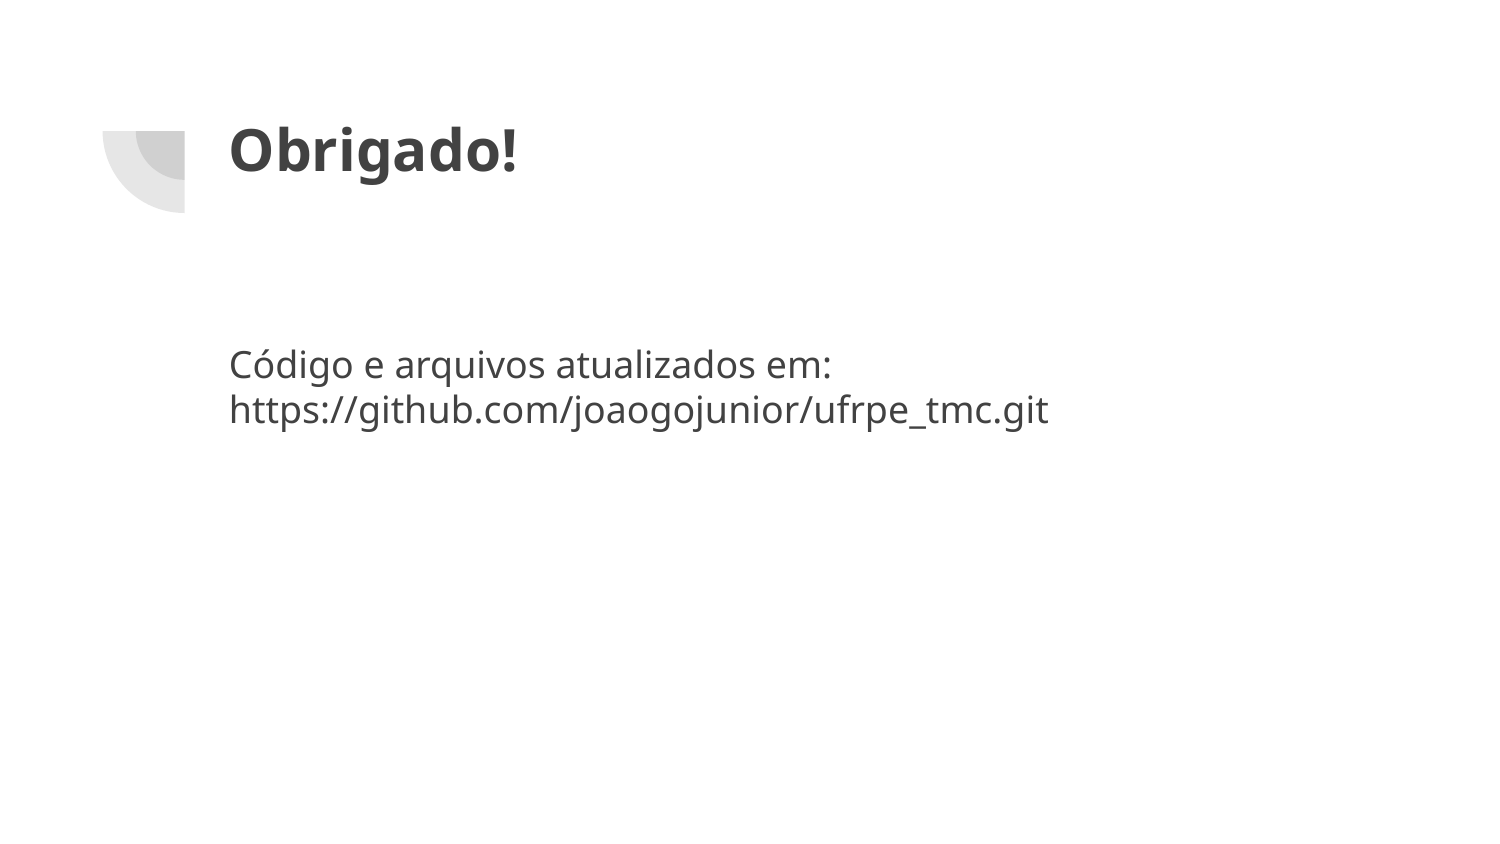

# Obrigado!
Código e arquivos atualizados em: https://github.com/joaogojunior/ufrpe_tmc.git